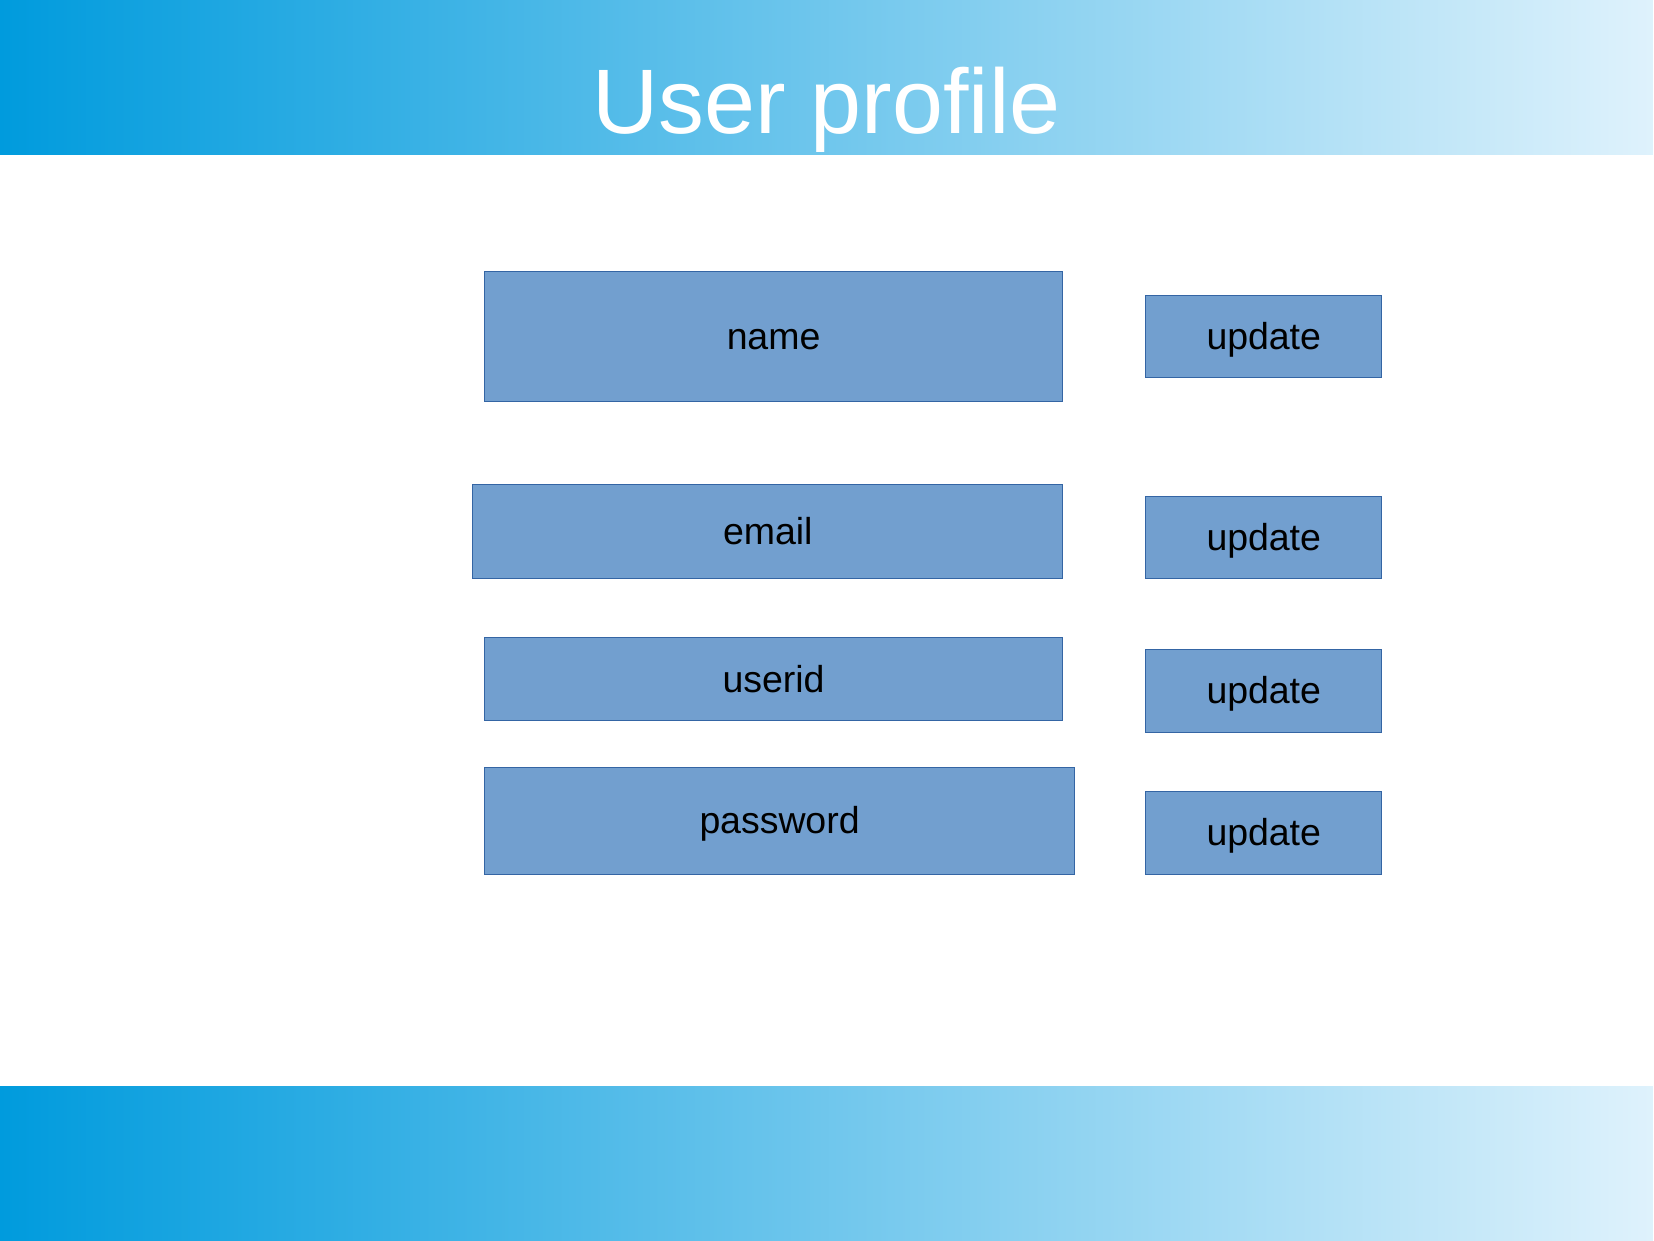

# User profile
name
update
email
update
userid
update
password
update